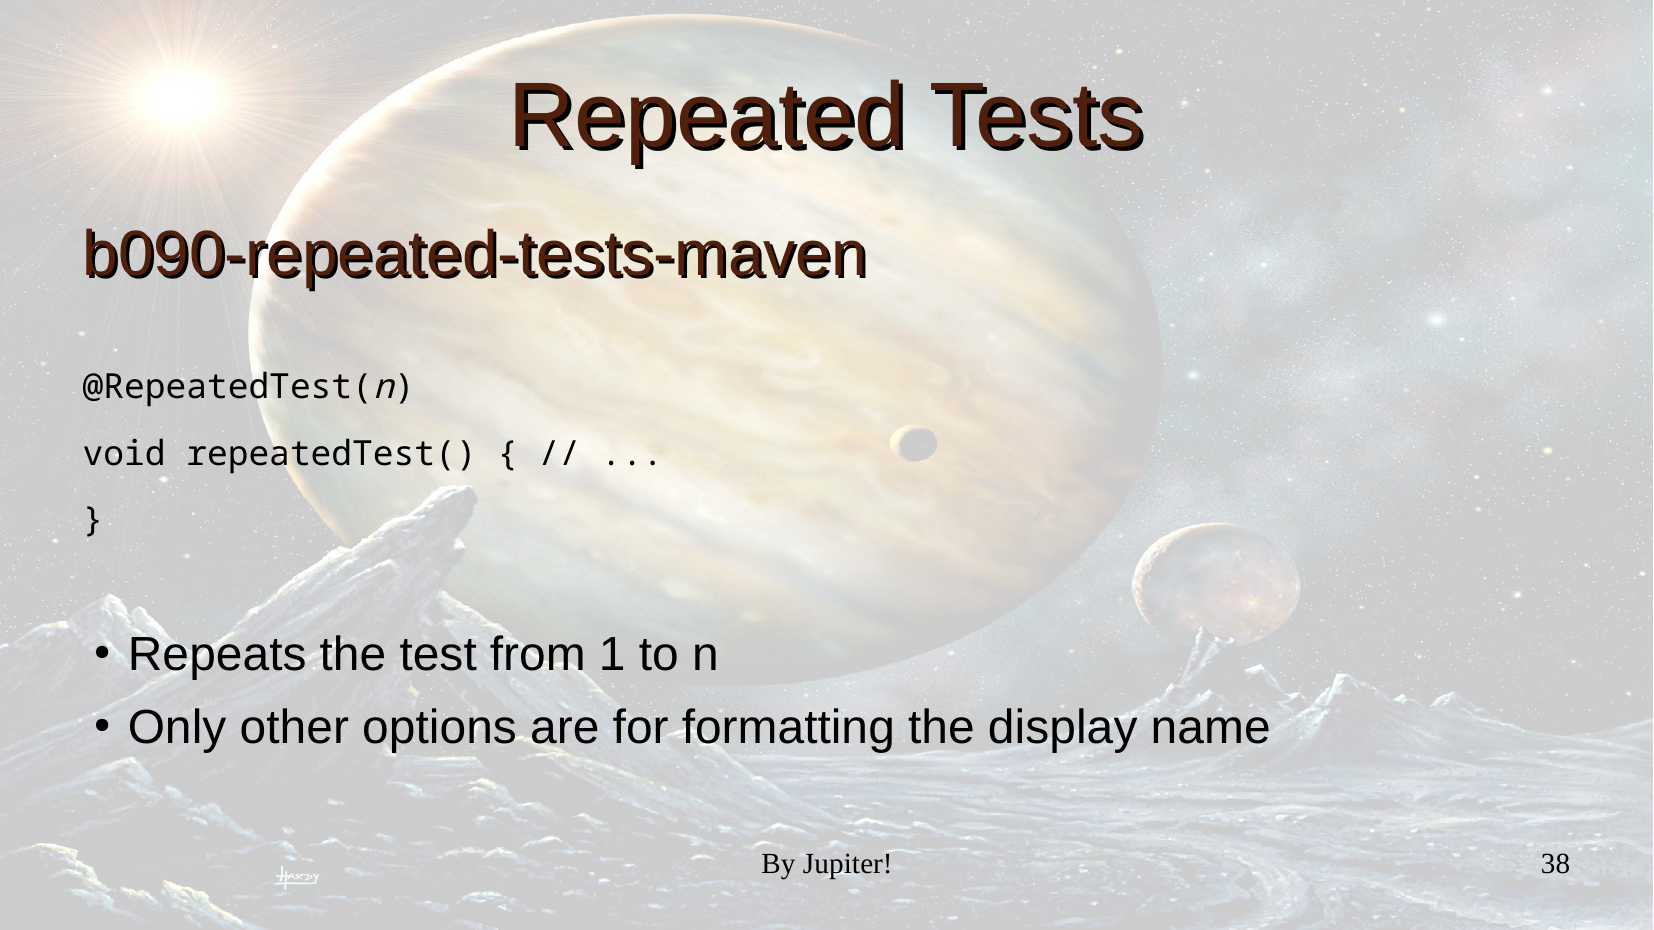

# Repeated Tests
b090-repeated-tests-maven
@RepeatedTest(n)
void repeatedTest() { // ...
}
Repeats the test from 1 to n
Only other options are for formatting the display name
By Jupiter!